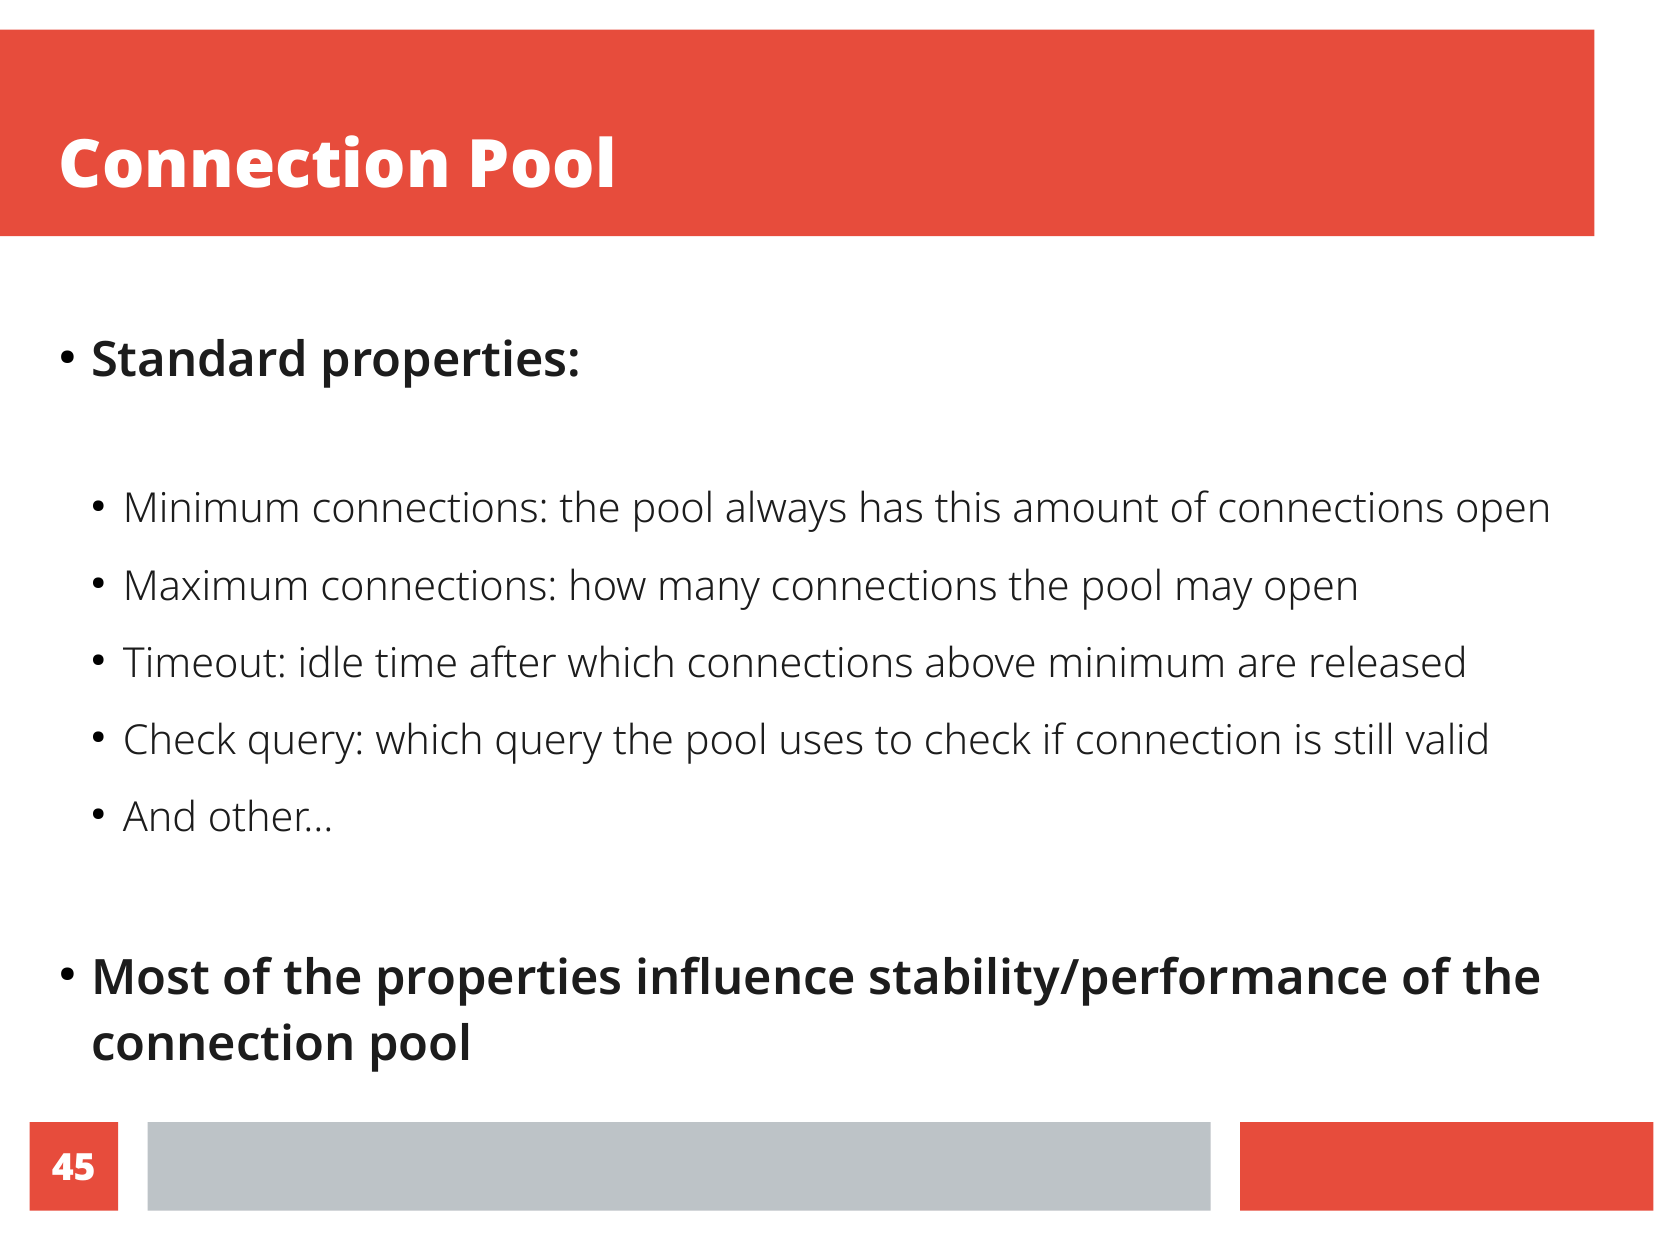

# Connection Pool
Standard properties:
Minimum connections: the pool always has this amount of connections open
Maximum connections: how many connections the pool may open
Timeout: idle time after which connections above minimum are released
Check query: which query the pool uses to check if connection is still valid
And other...
Most of the properties influence stability/performance of the connection pool
45